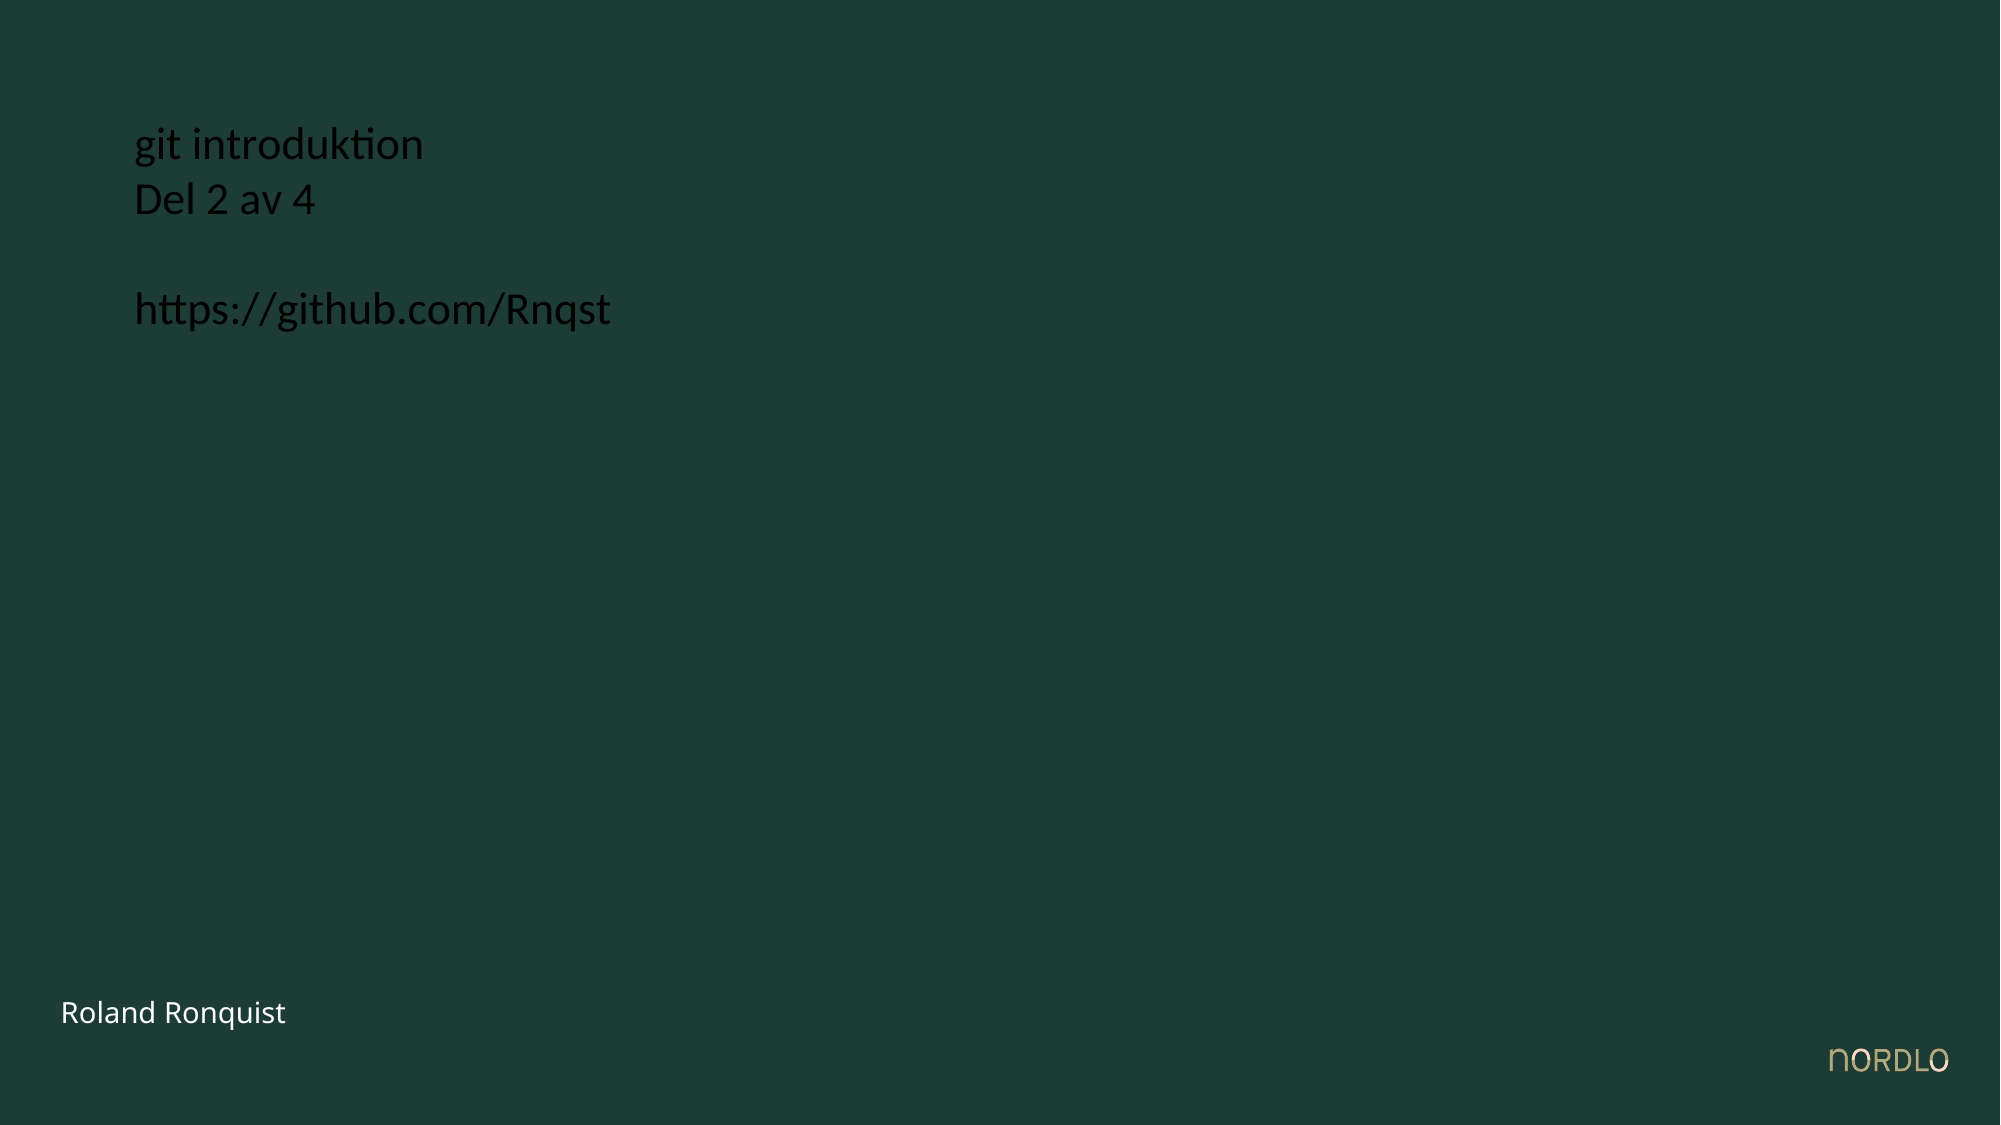

git introduktion
Del 2 av 4
https://github.com/Rnqst
Roland Ronquist